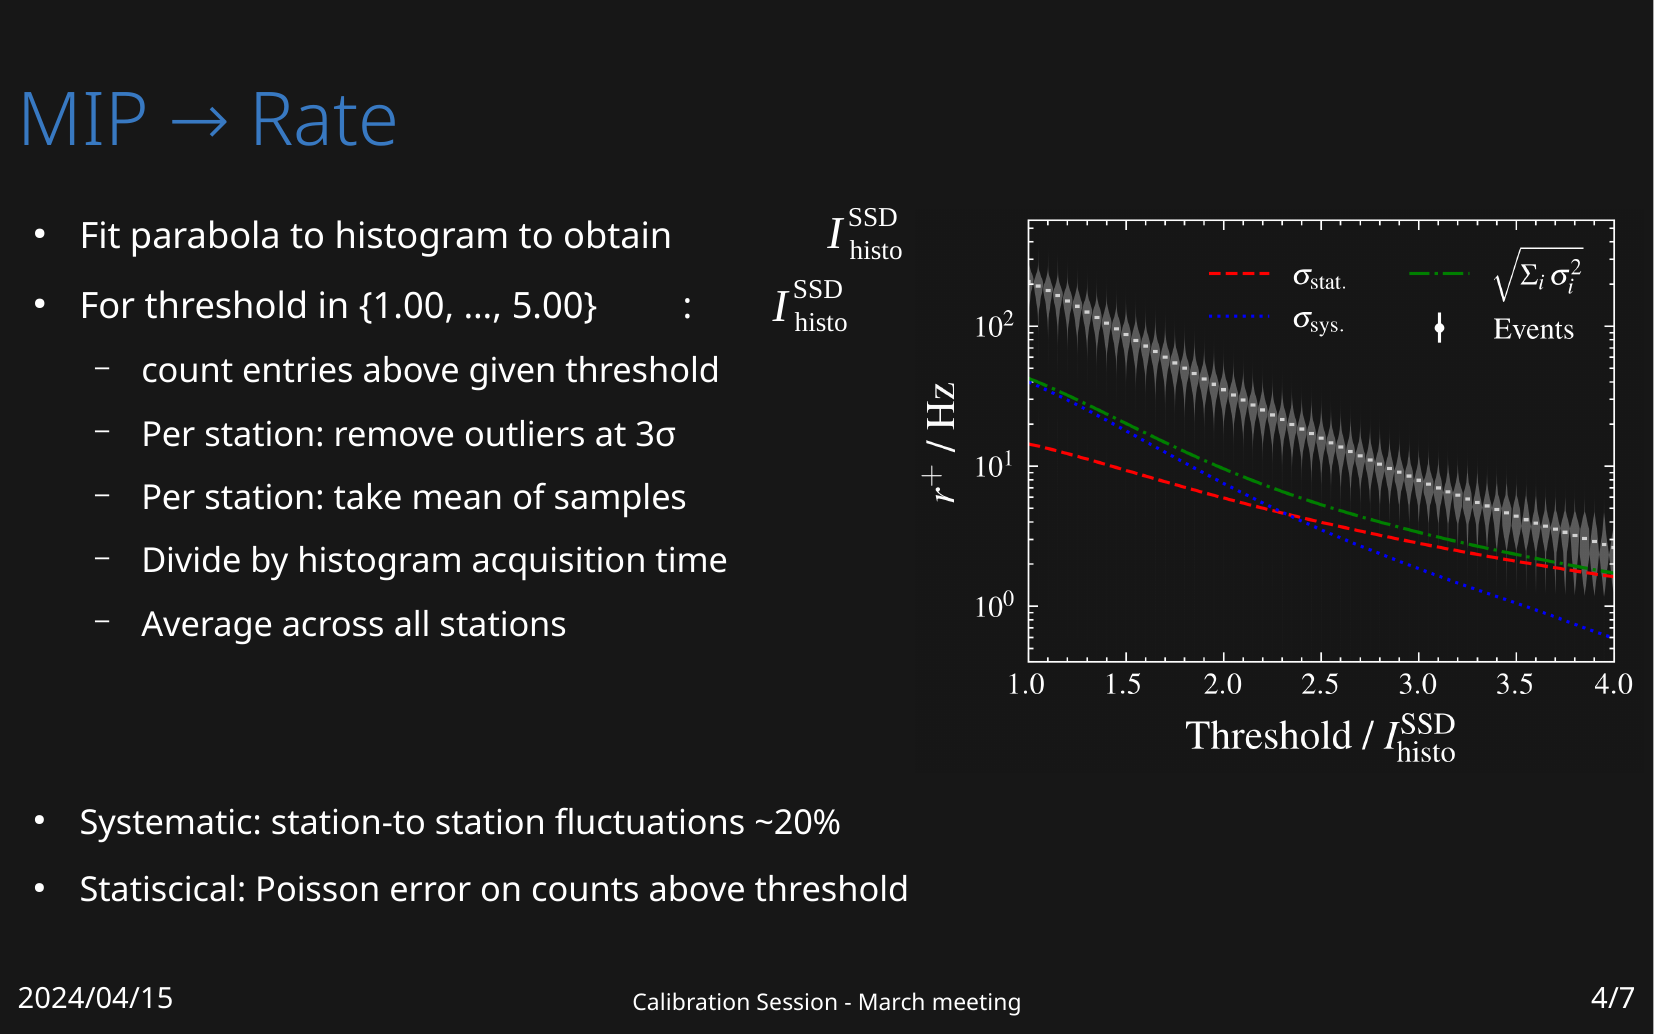

# MIP → Rate
Fit parabola to histogram to obtain
For threshold in {1.00, …, 5.00} :
count entries above given threshold
Per station: remove outliers at 3σ
Per station: take mean of samples
Divide by histogram acquisition time
Average across all stations
Systematic: station-to station fluctuations ~20%
Statiscical: Poisson error on counts above threshold
2024/04/15
Calibration Session - March meeting
4